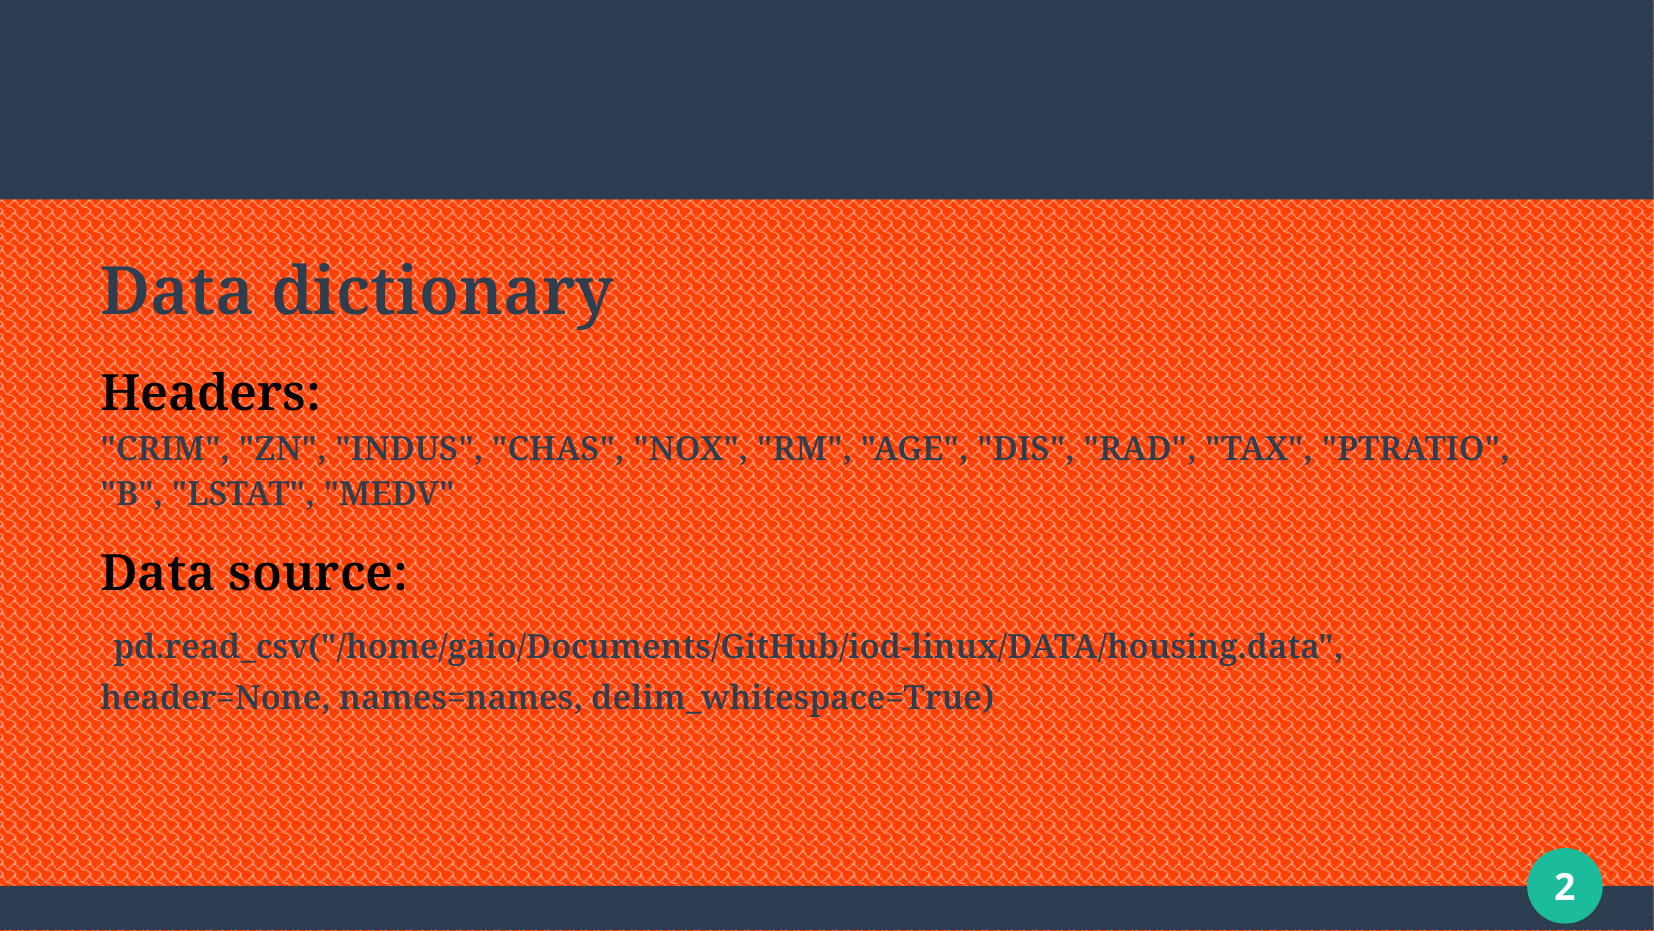

# Data dictionary
Headers:
"CRIM", "ZN", "INDUS", "CHAS", "NOX", "RM", "AGE", "DIS", "RAD", "TAX", "PTRATIO", "B", "LSTAT", "MEDV"
Data source:
 pd.read_csv("/home/gaio/Documents/GitHub/iod-linux/DATA/housing.data", header=None, names=names, delim_whitespace=True)